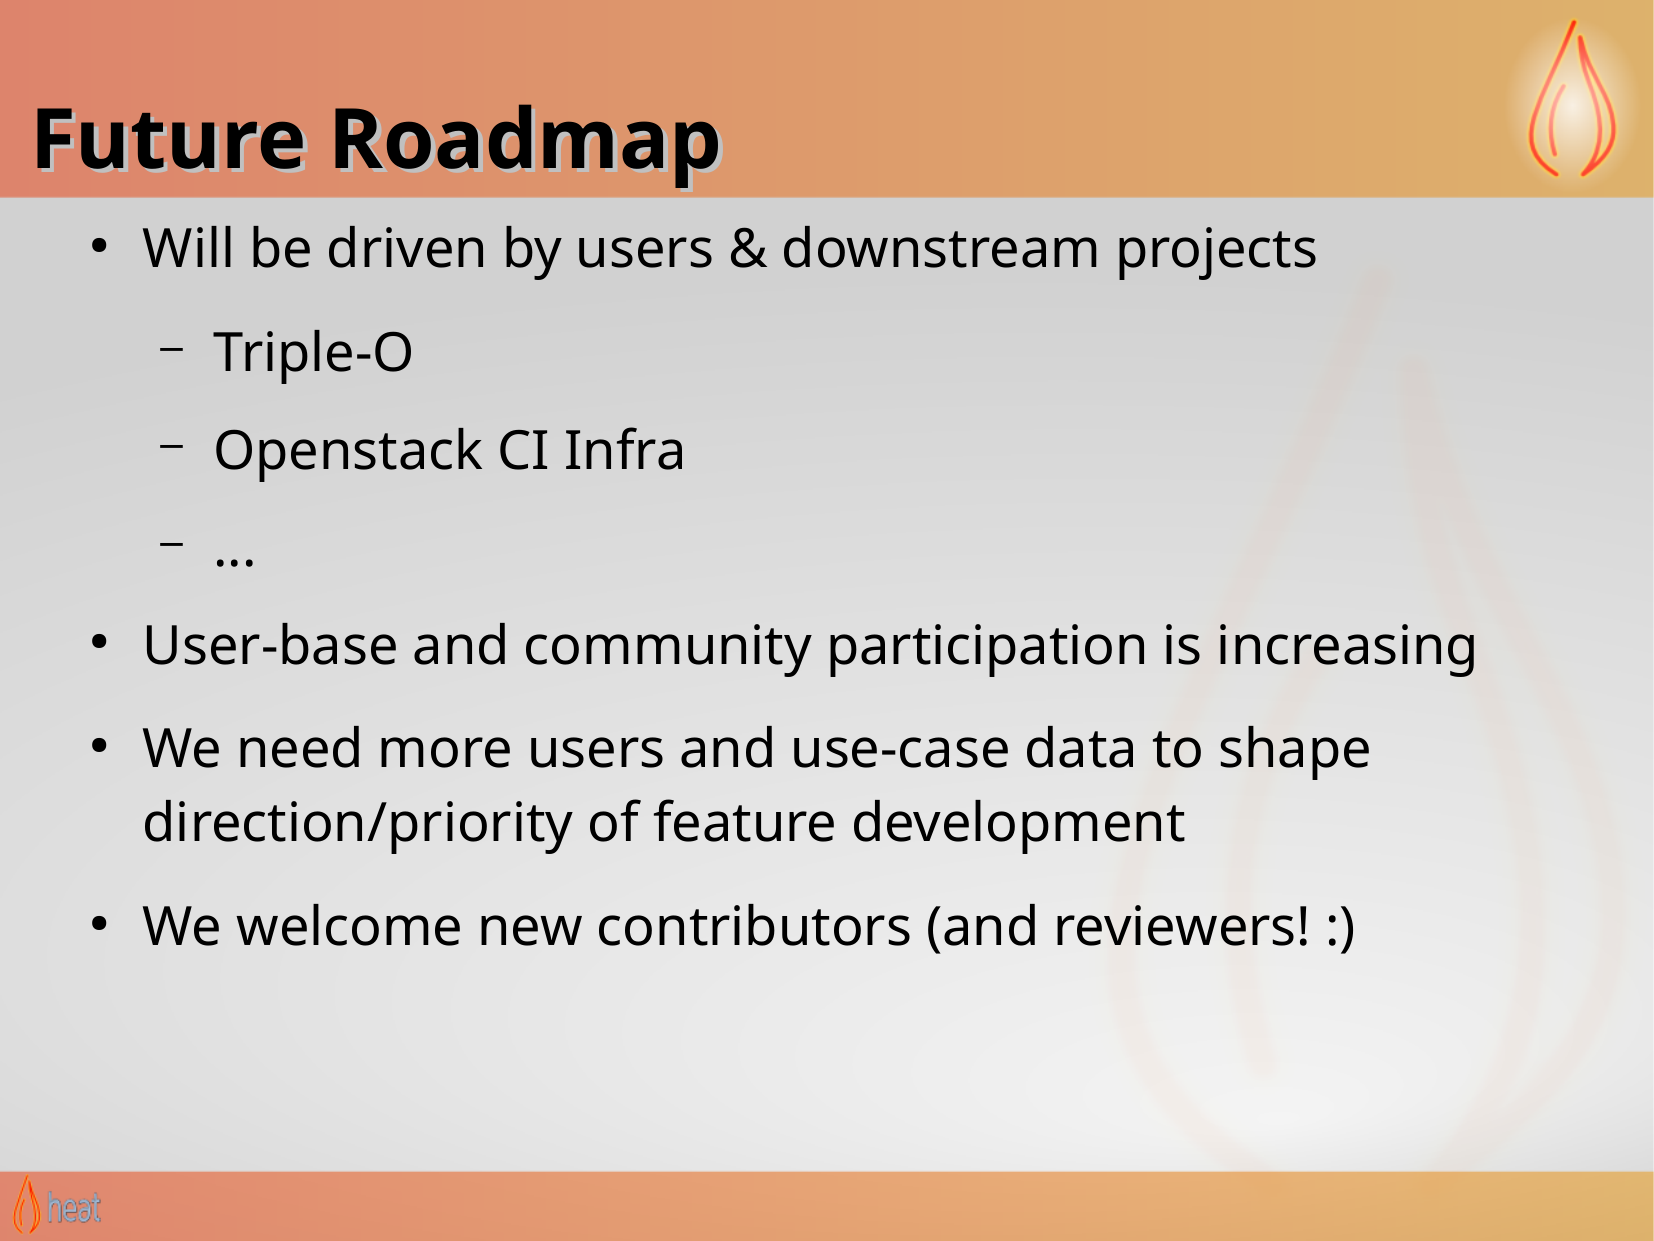

# Future Roadmap
Will be driven by users & downstream projects
Triple-O
Openstack CI Infra
...
User-base and community participation is increasing
We need more users and use-case data to shape direction/priority of feature development
We welcome new contributors (and reviewers! :)